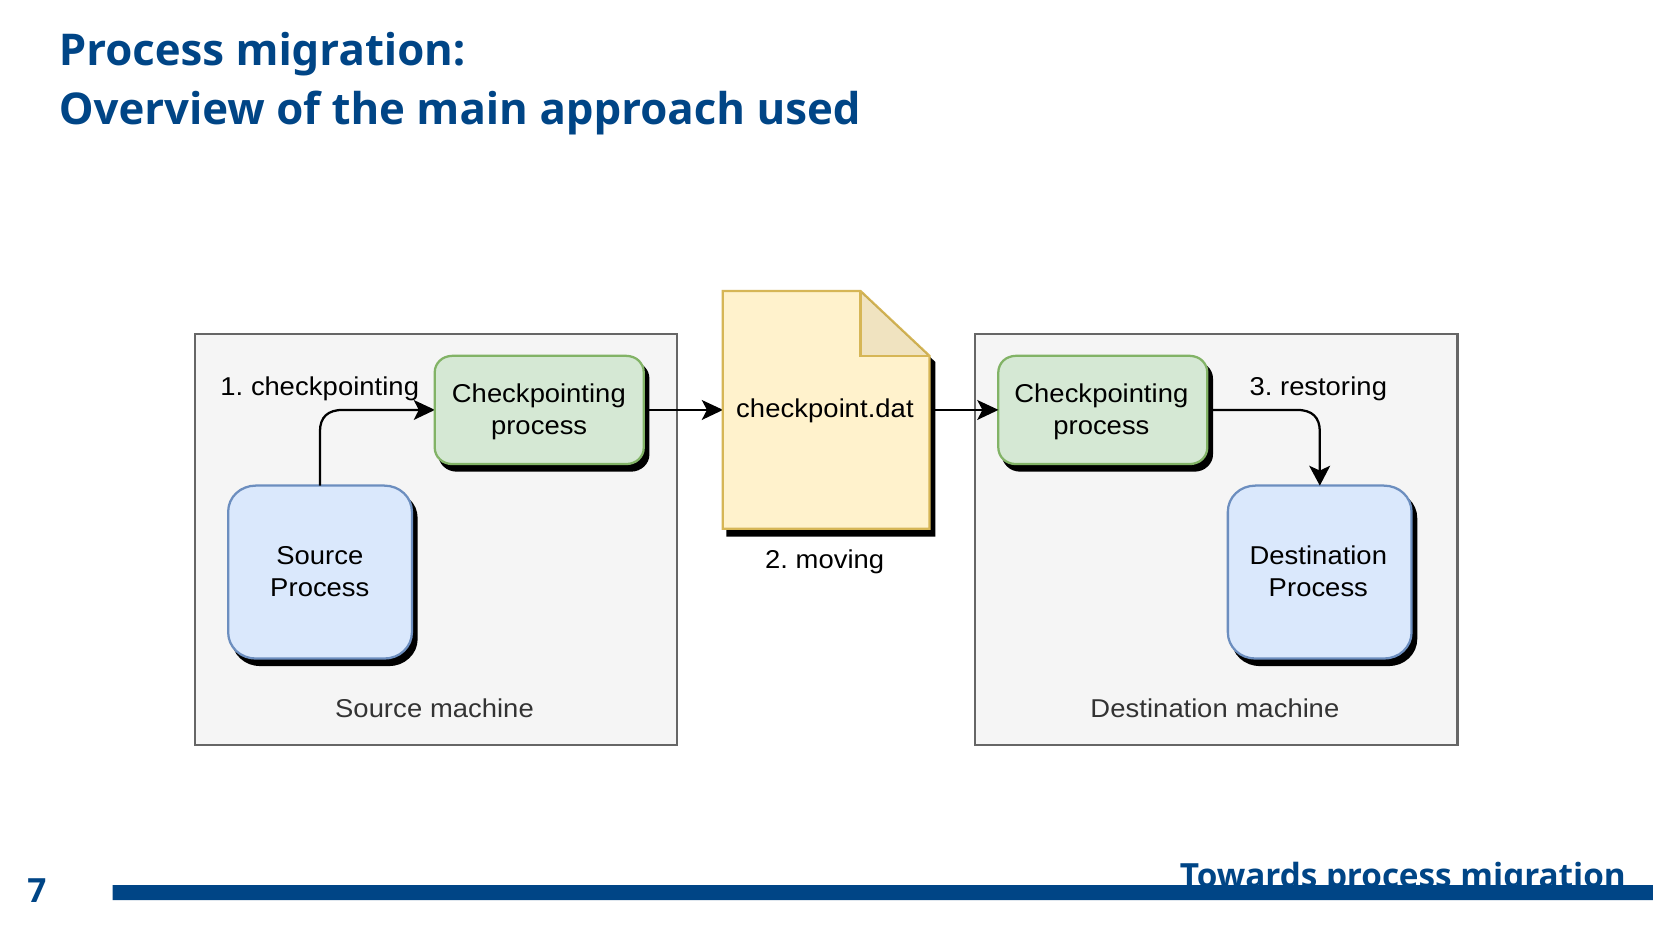

# Process migration: Overview of the main approach used